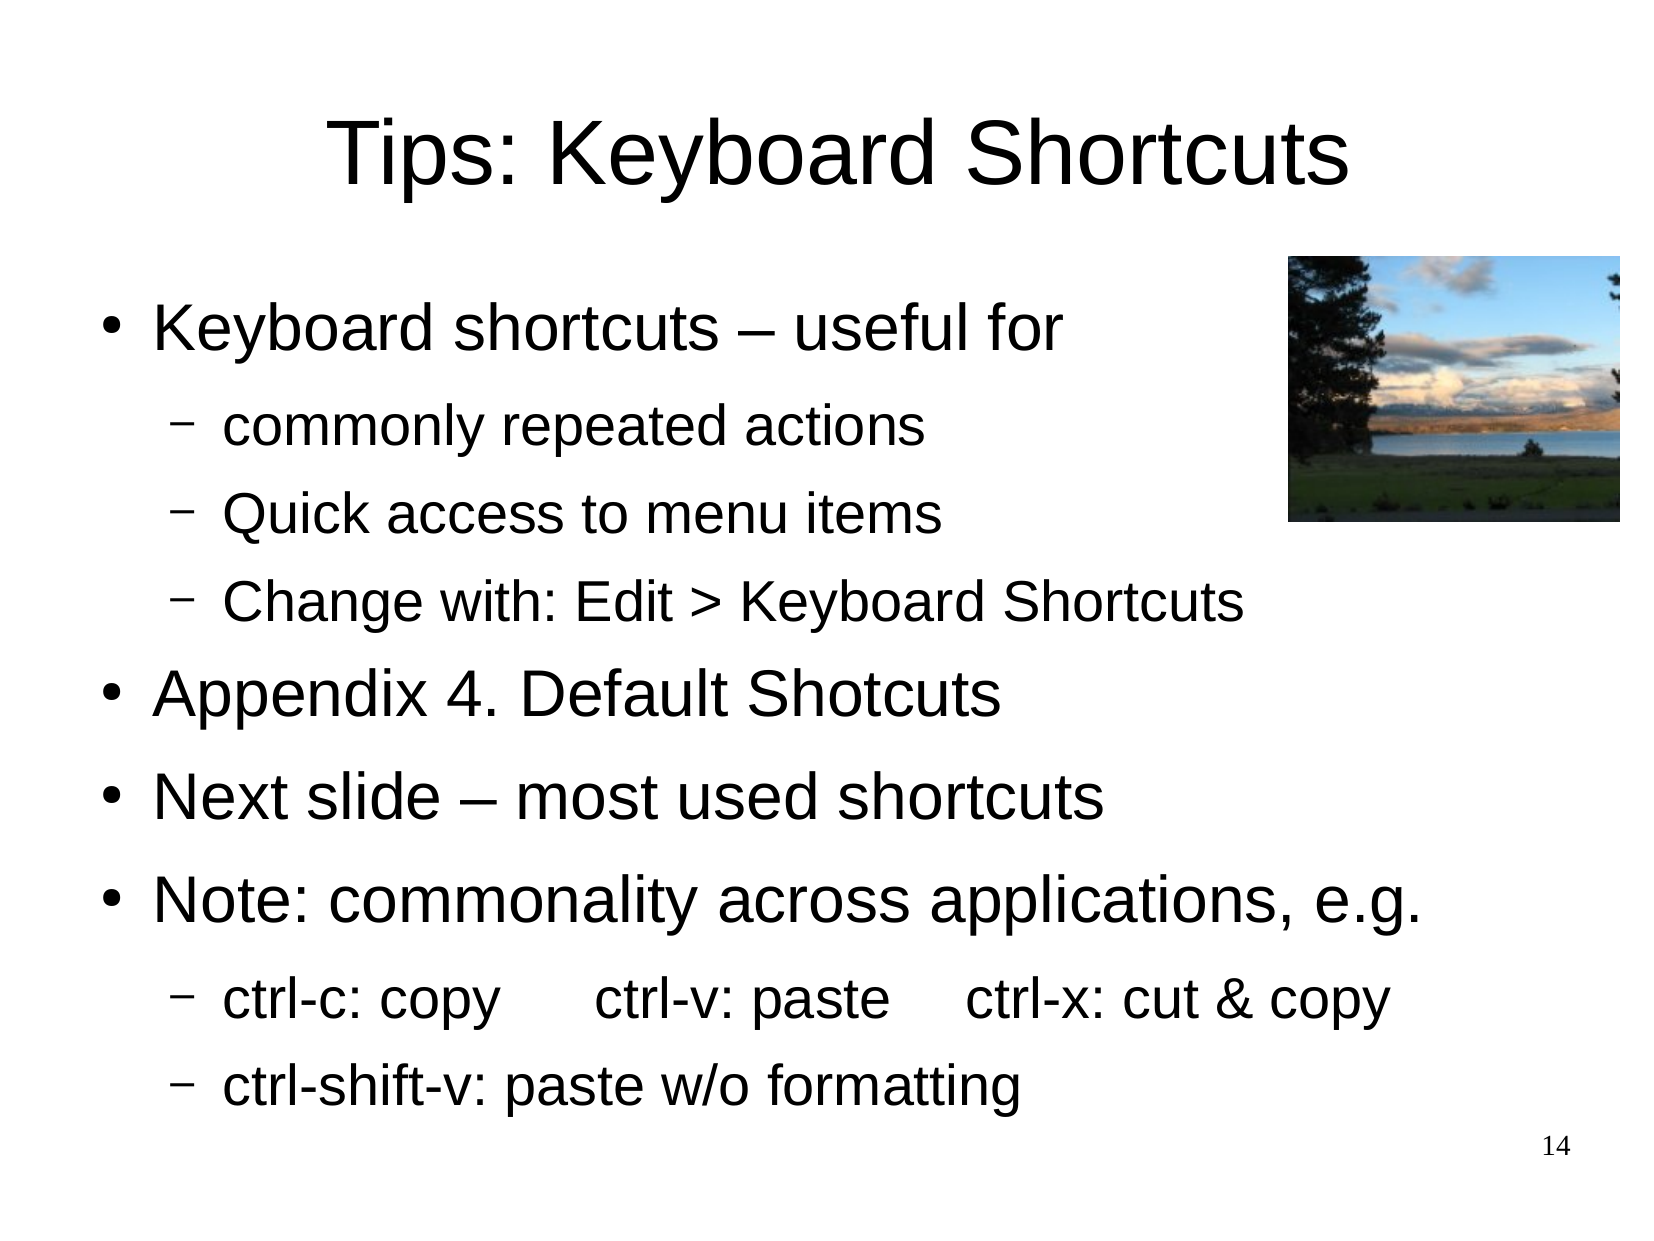

# Tips: Keyboard Shortcuts
Keyboard shortcuts – useful for
commonly repeated actions
Quick access to menu items
Change with: Edit > Keyboard Shortcuts
Appendix 4. Default Shotcuts
Next slide – most used shortcuts
Note: commonality across applications, e.g.
ctrl-c: copy				 				ctrl-v: paste	ctrl-x: cut & copy
ctrl-shift-v: paste w/o formatting
14